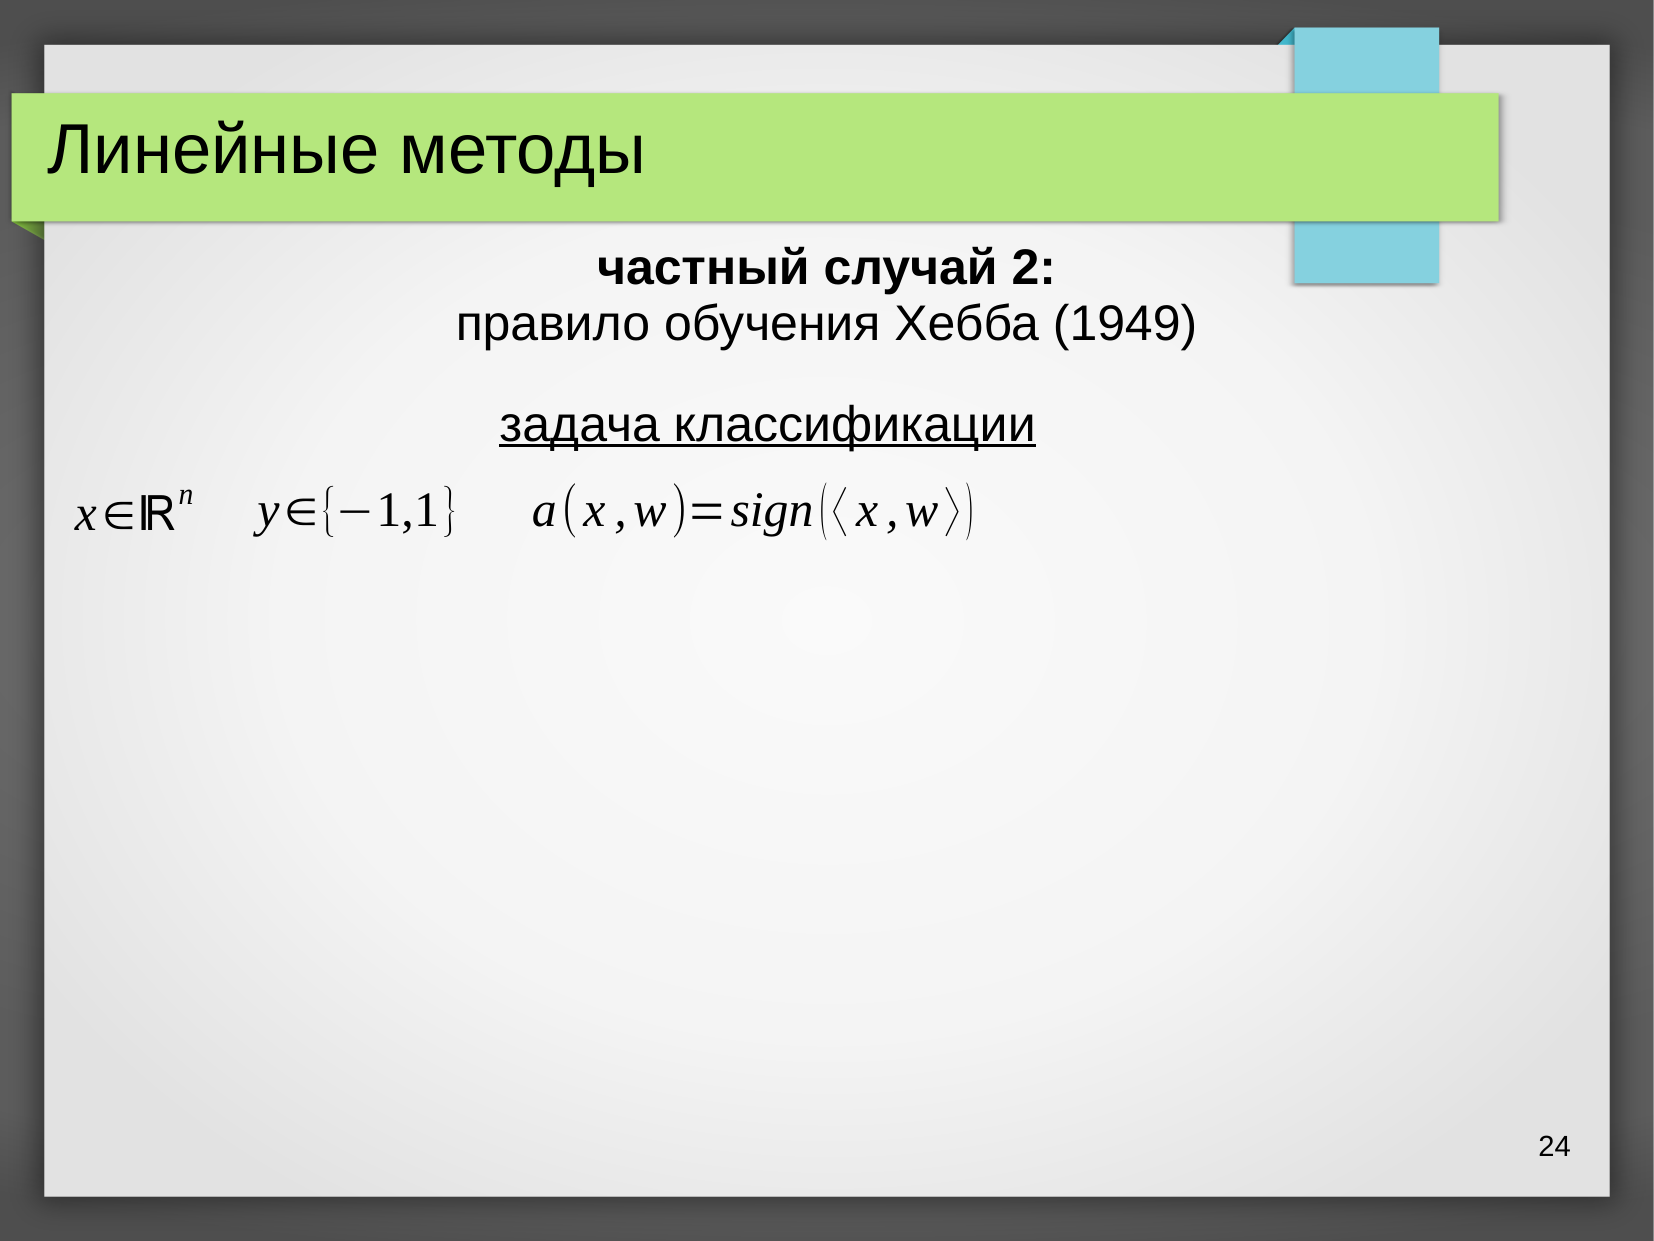

# Линейные методы
частный случай 2:
правило обучения Хебба (1949)
задача классификации
24